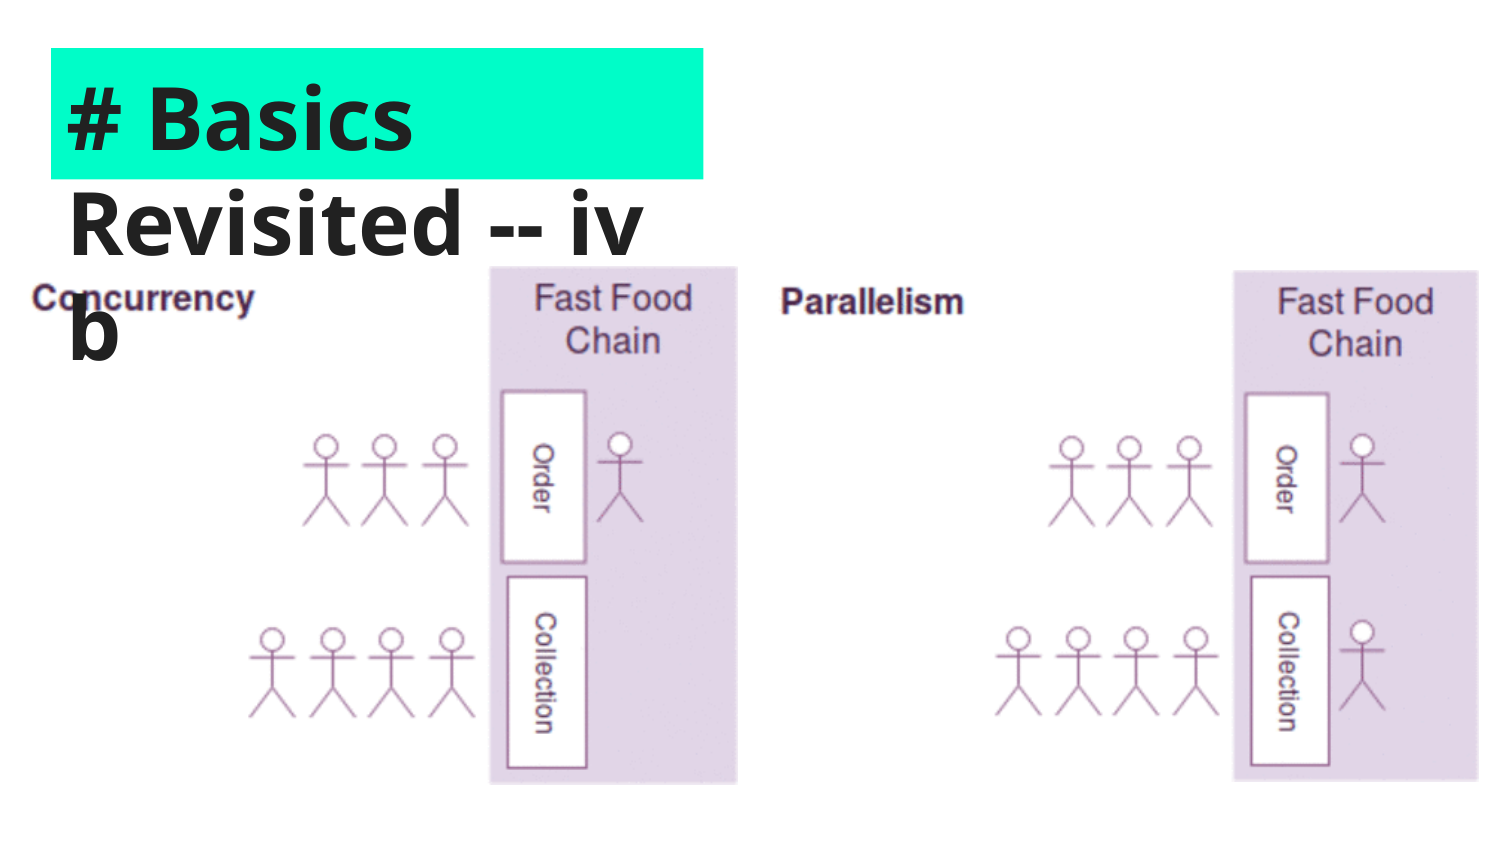

# # Basics Revisited -- iv b